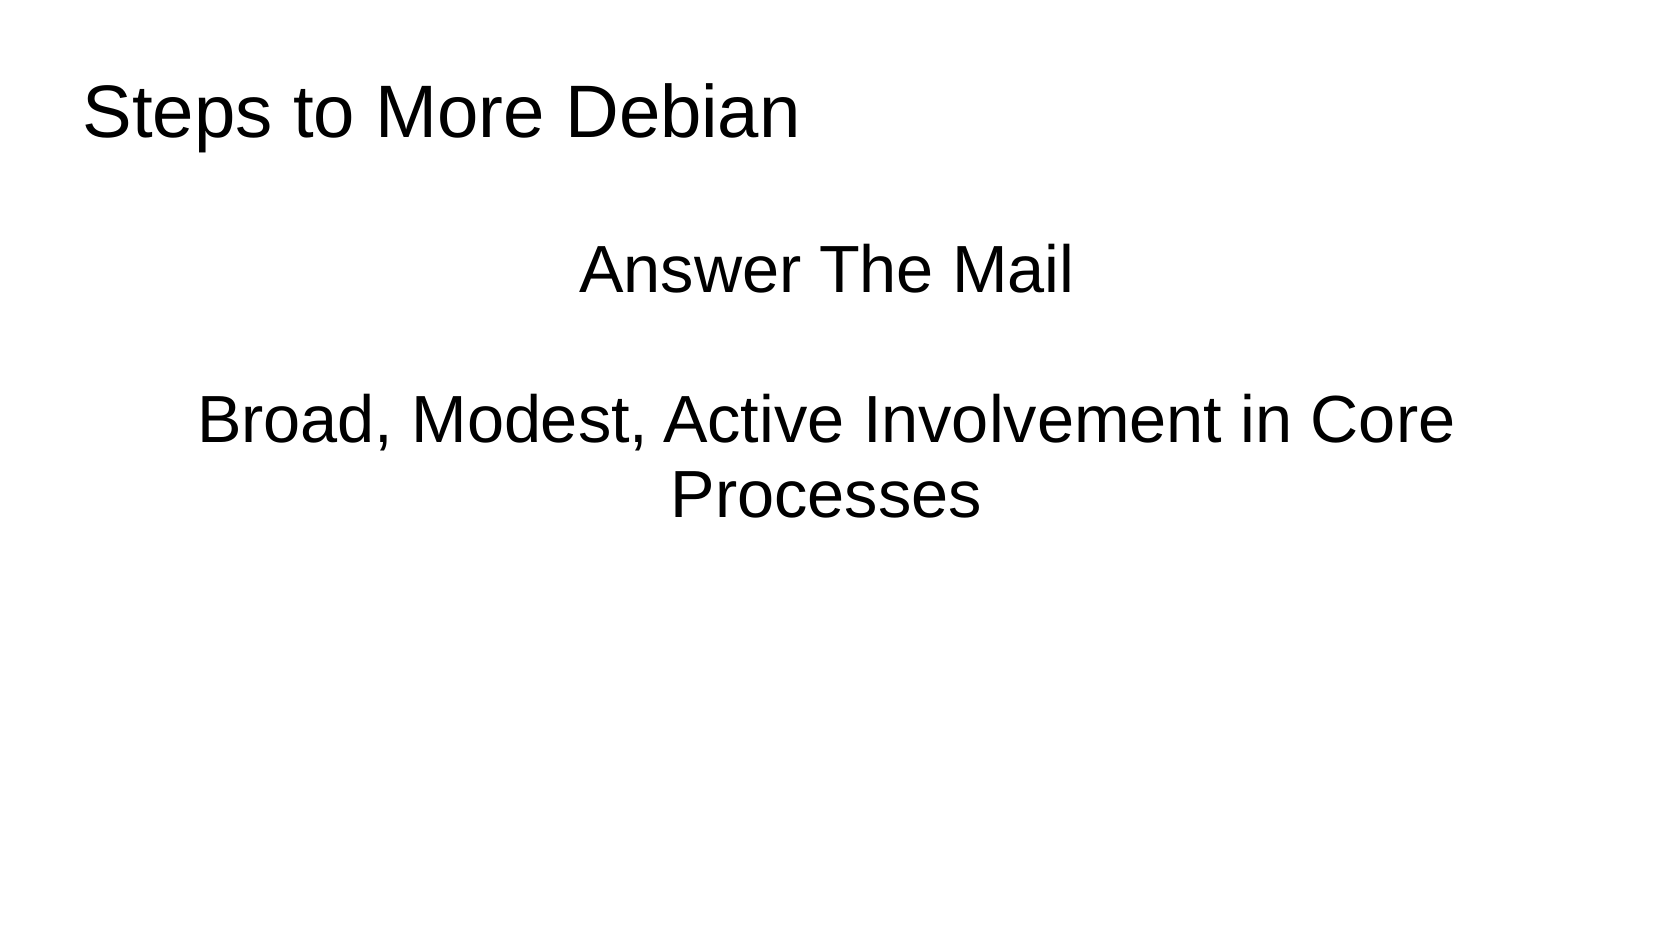

# Steps to More Debian
Answer The Mail
Broad, Modest, Active Involvement in Core Processes